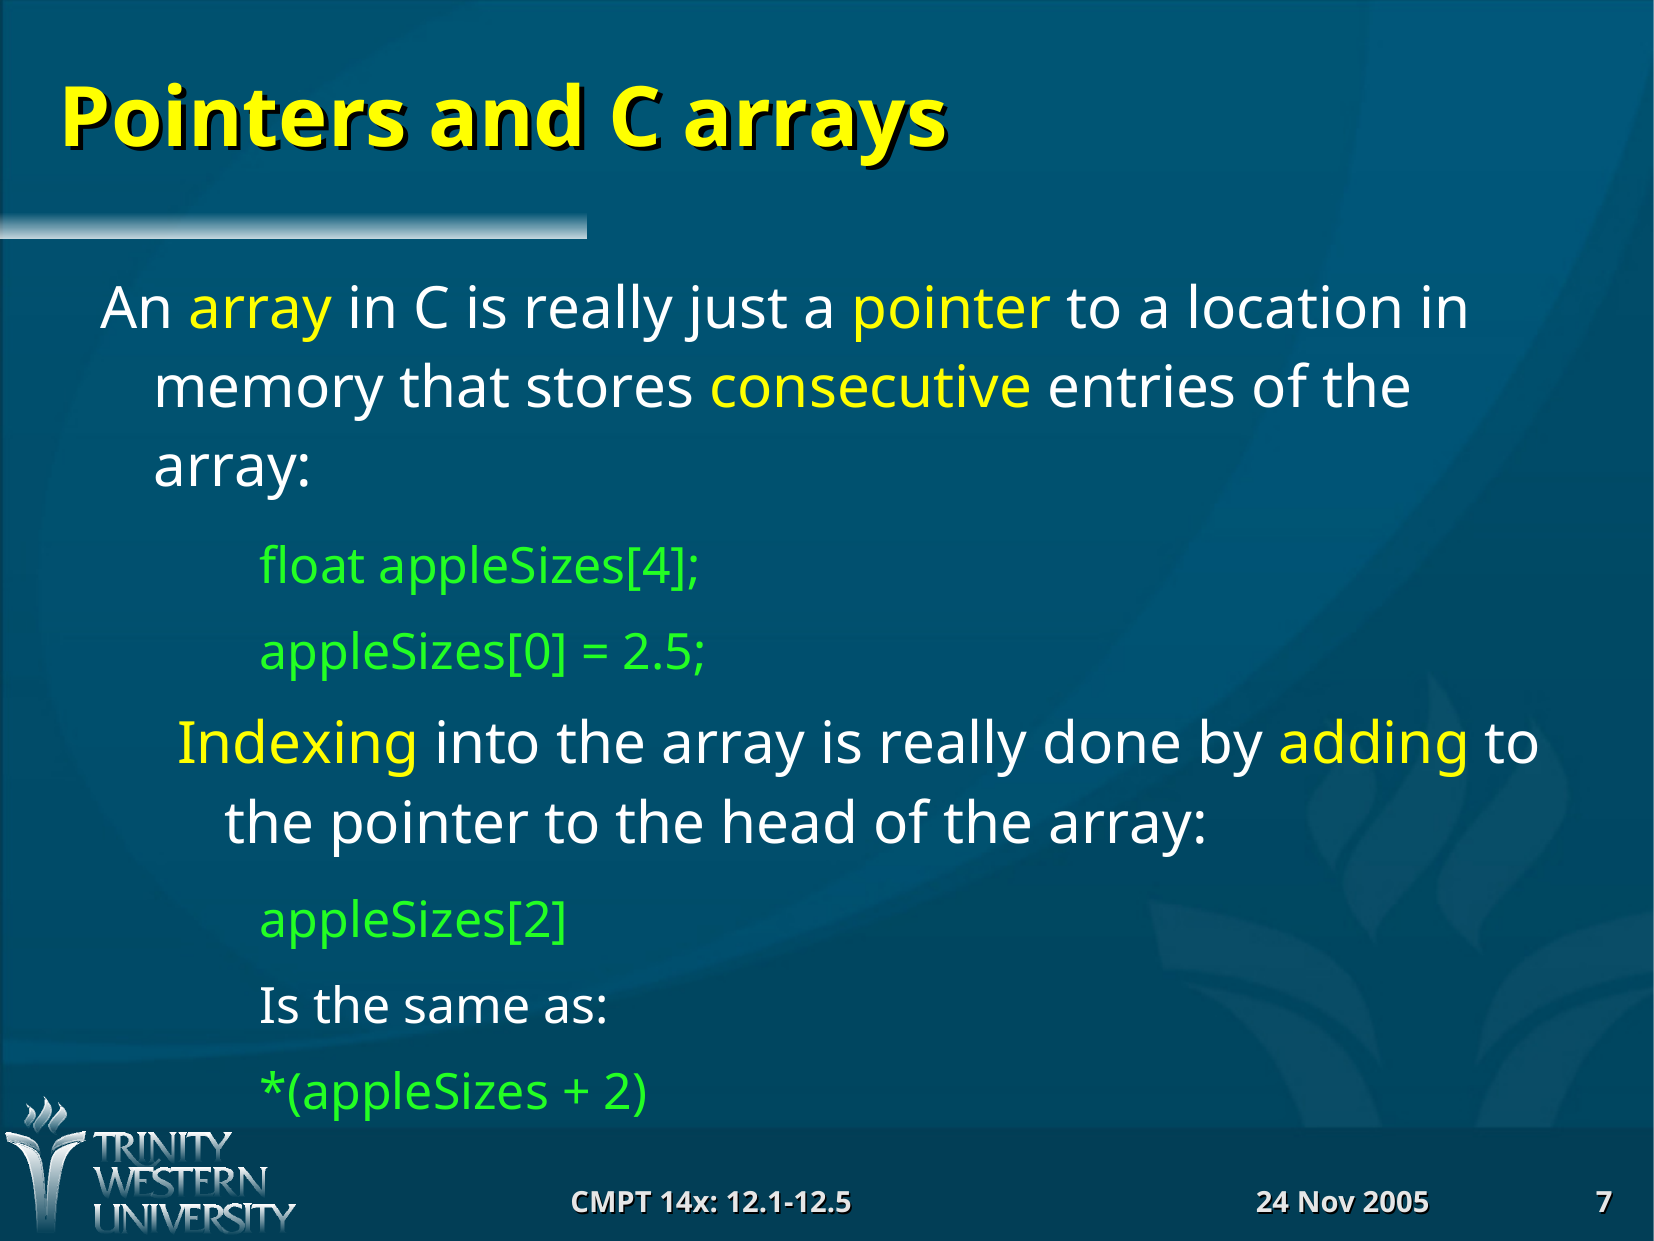

# Pointers and C arrays
An array in C is really just a pointer to a location in memory that stores consecutive entries of the array:
float appleSizes[4];
appleSizes[0] = 2.5;
Indexing into the array is really done by adding to the pointer to the head of the array:
appleSizes[2]
Is the same as:
*(appleSizes + 2)
CMPT 14x: 12.1-12.5
24 Nov 2005
7